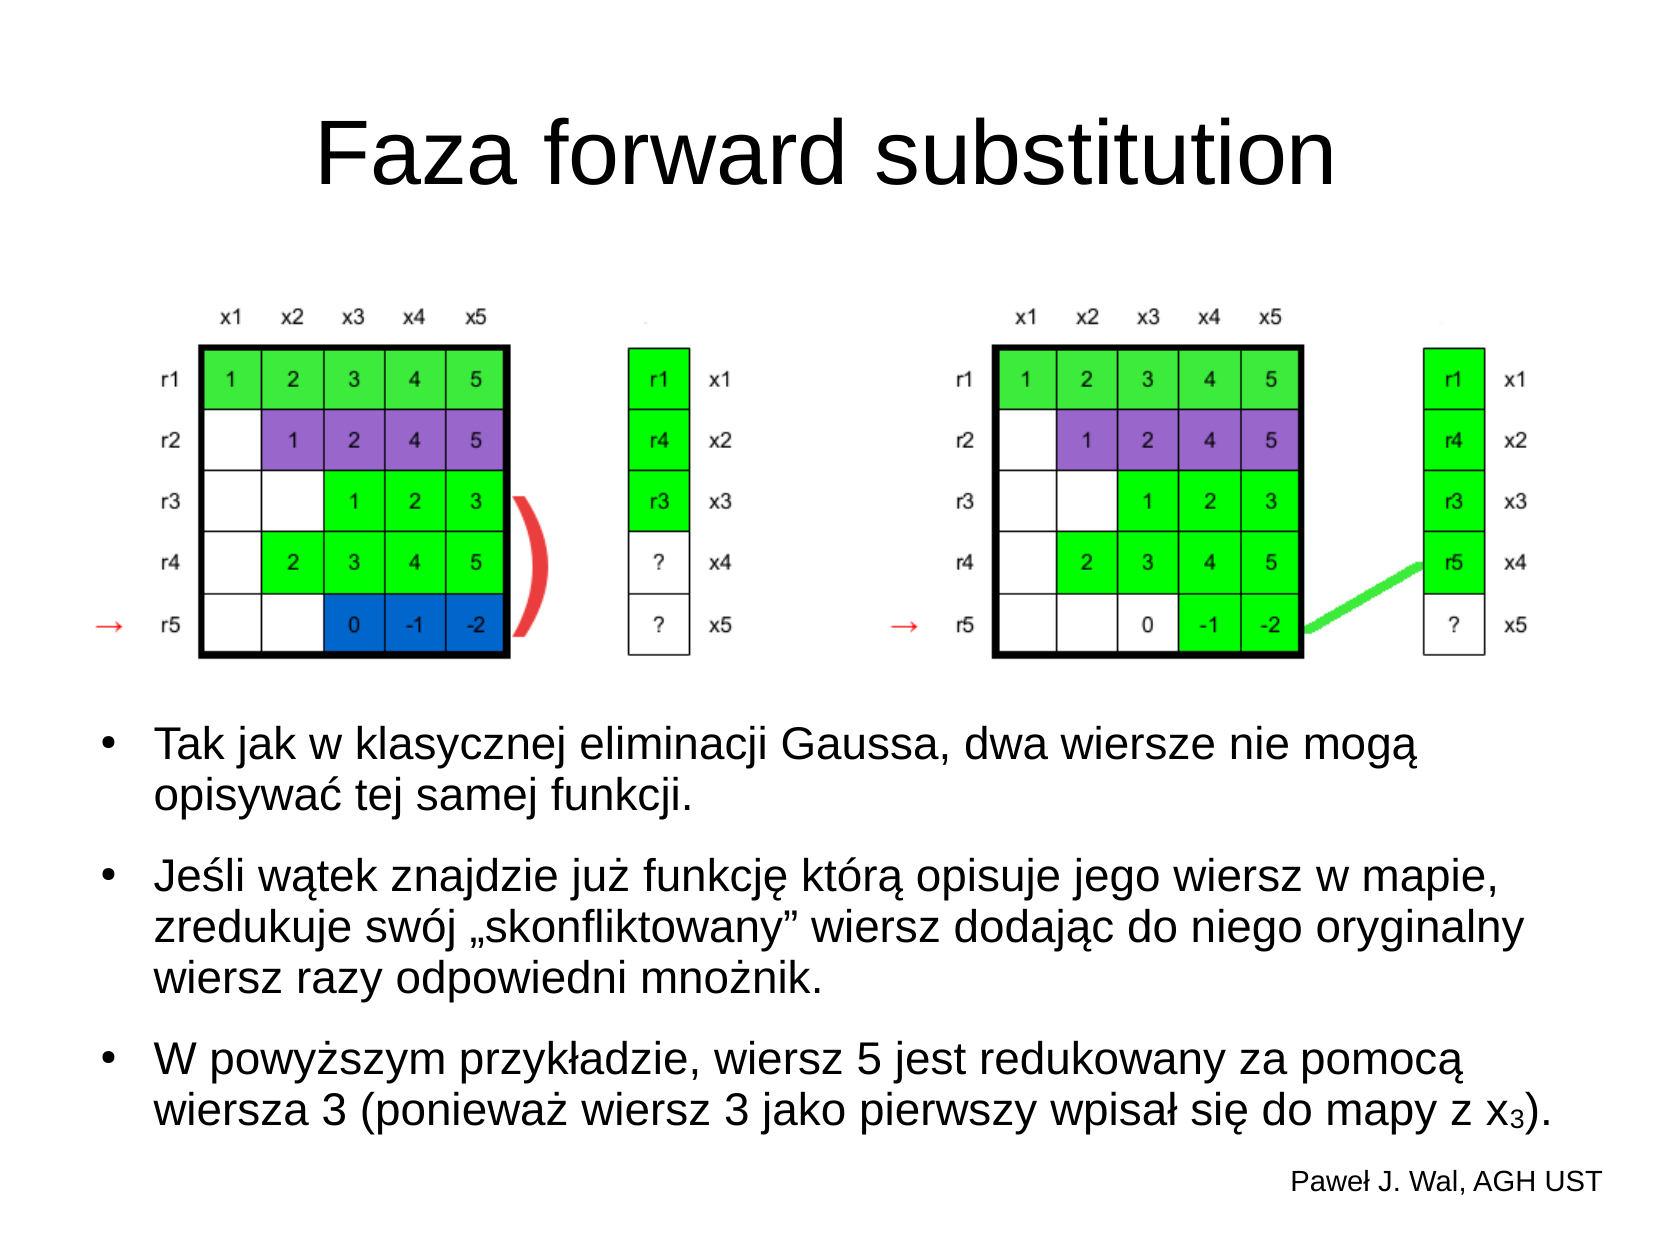

# Faza forward substitution
Tak jak w klasycznej eliminacji Gaussa, dwa wiersze nie mogą opisywać tej samej funkcji.
Jeśli wątek znajdzie już funkcję którą opisuje jego wiersz w mapie, zredukuje swój „skonfliktowany” wiersz dodając do niego oryginalny wiersz razy odpowiedni mnożnik.
W powyższym przykładzie, wiersz 5 jest redukowany za pomocą wiersza 3 (ponieważ wiersz 3 jako pierwszy wpisał się do mapy z x3).
Paweł J. Wal, AGH UST